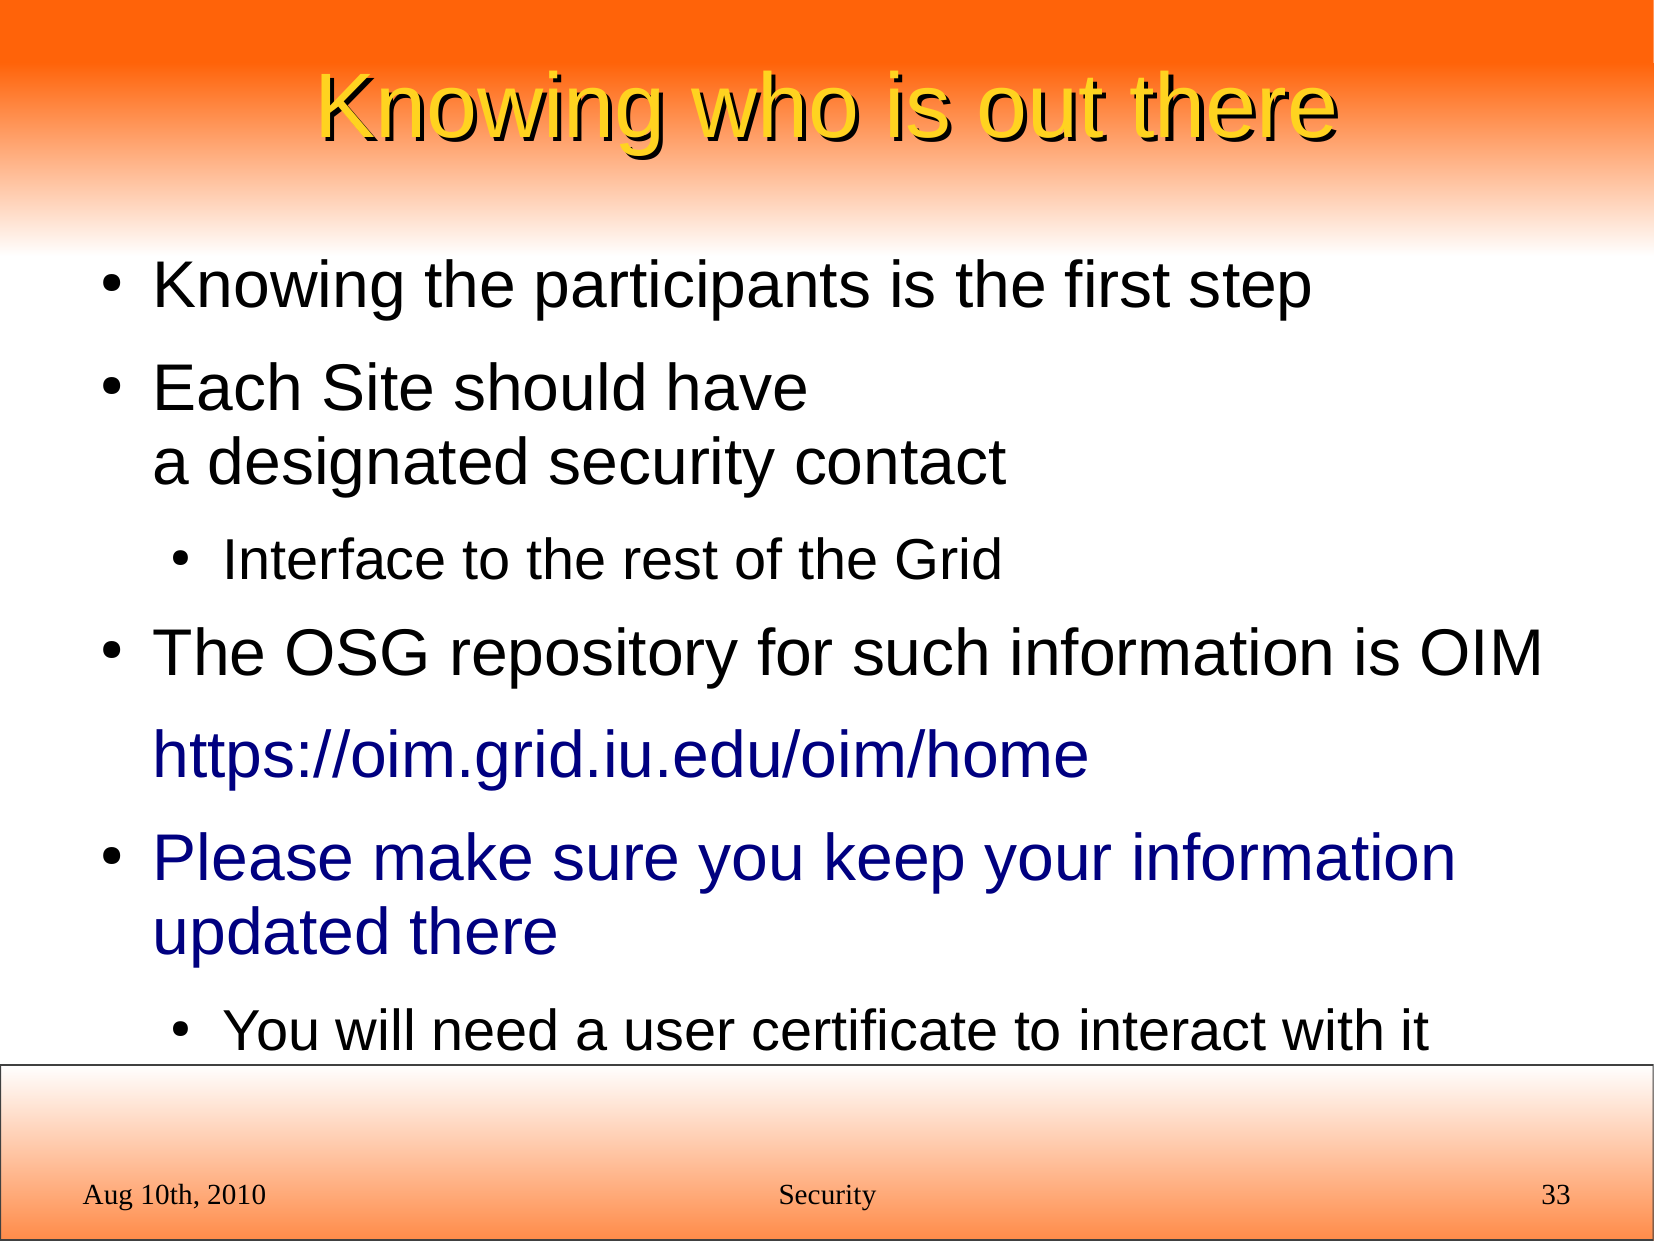

# Knowing who is out there
Knowing the participants is the first step
Each Site should have
a designated security contact
Interface to the rest of the Grid
The OSG repository for such information is OIM
https://oim.grid.iu.edu/oim/home
Please make sure you keep your information updated there
You will need a user certificate to interact with it
Aug 10th, 2010
Security
33